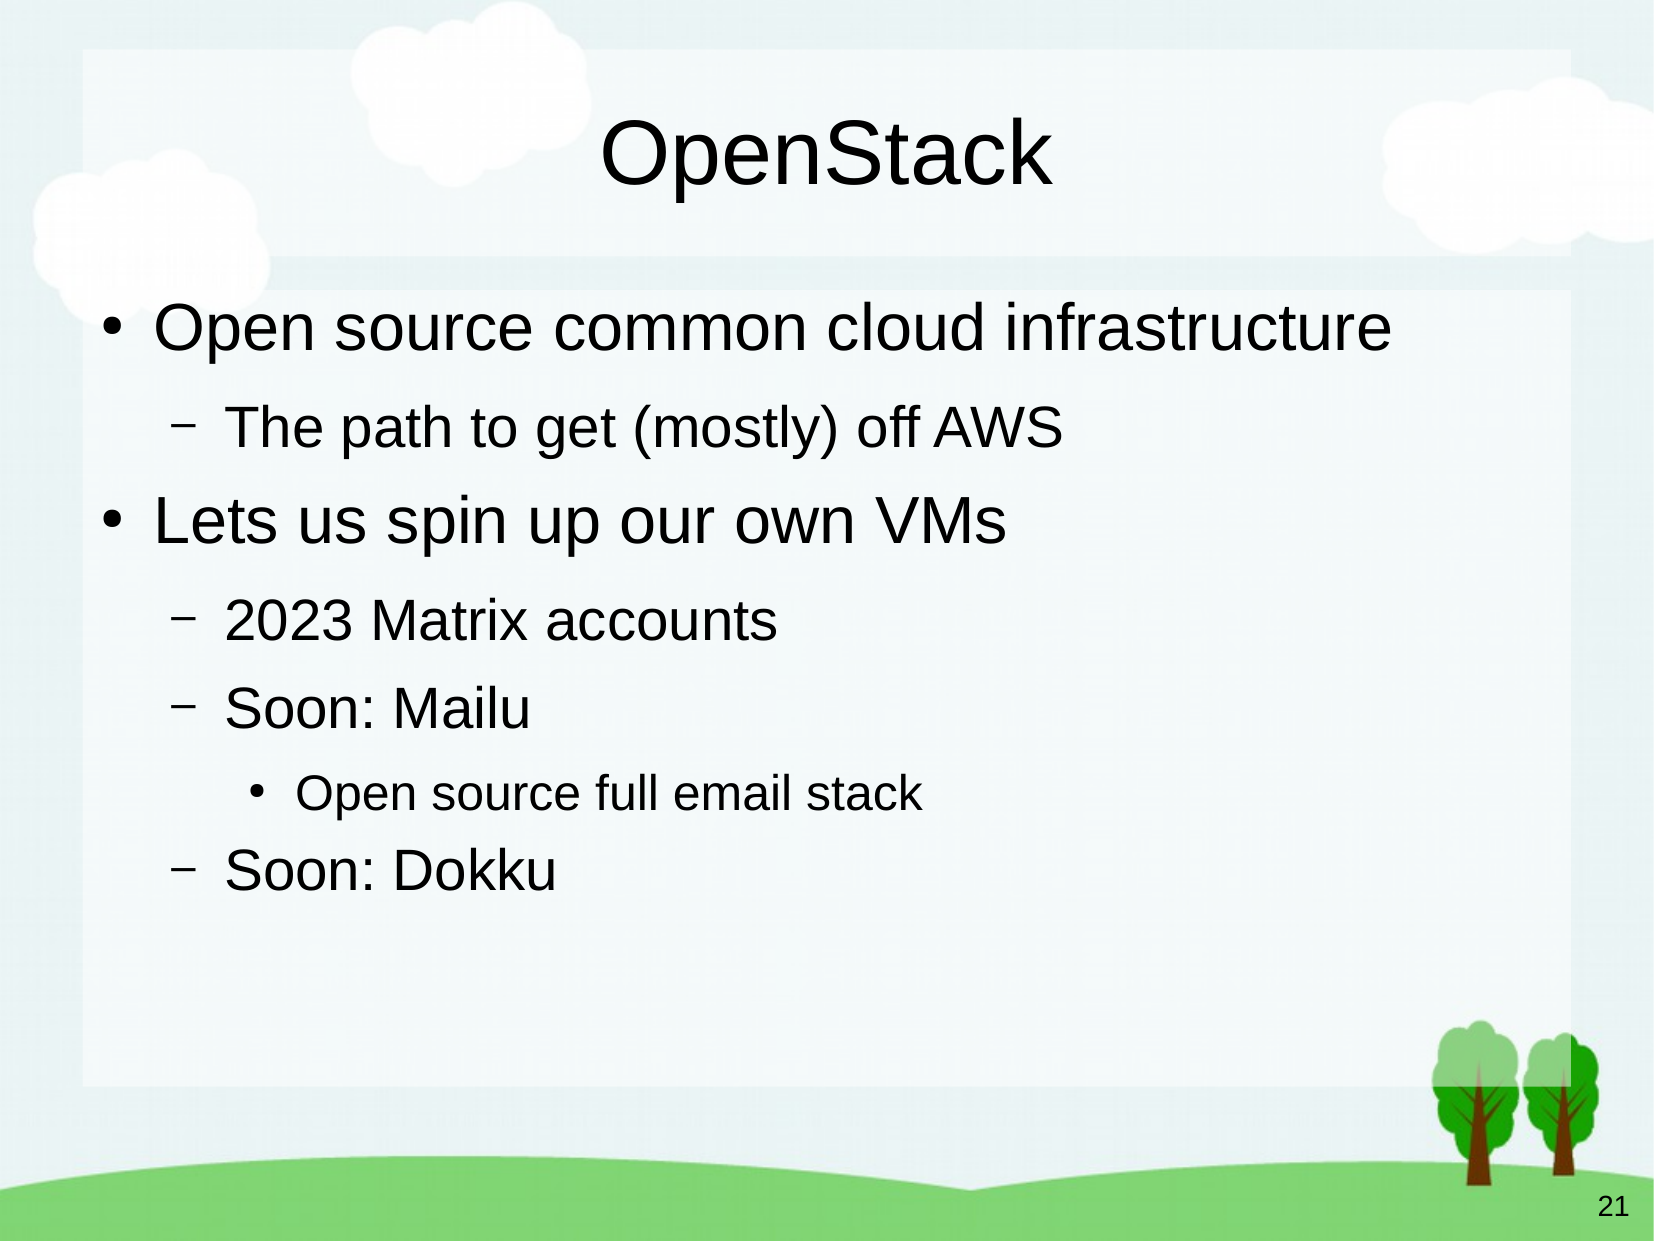

# OpenStack
Open source common cloud infrastructure
The path to get (mostly) off AWS
Lets us spin up our own VMs
2023 Matrix accounts
Soon: Mailu
Open source full email stack
Soon: Dokku
21